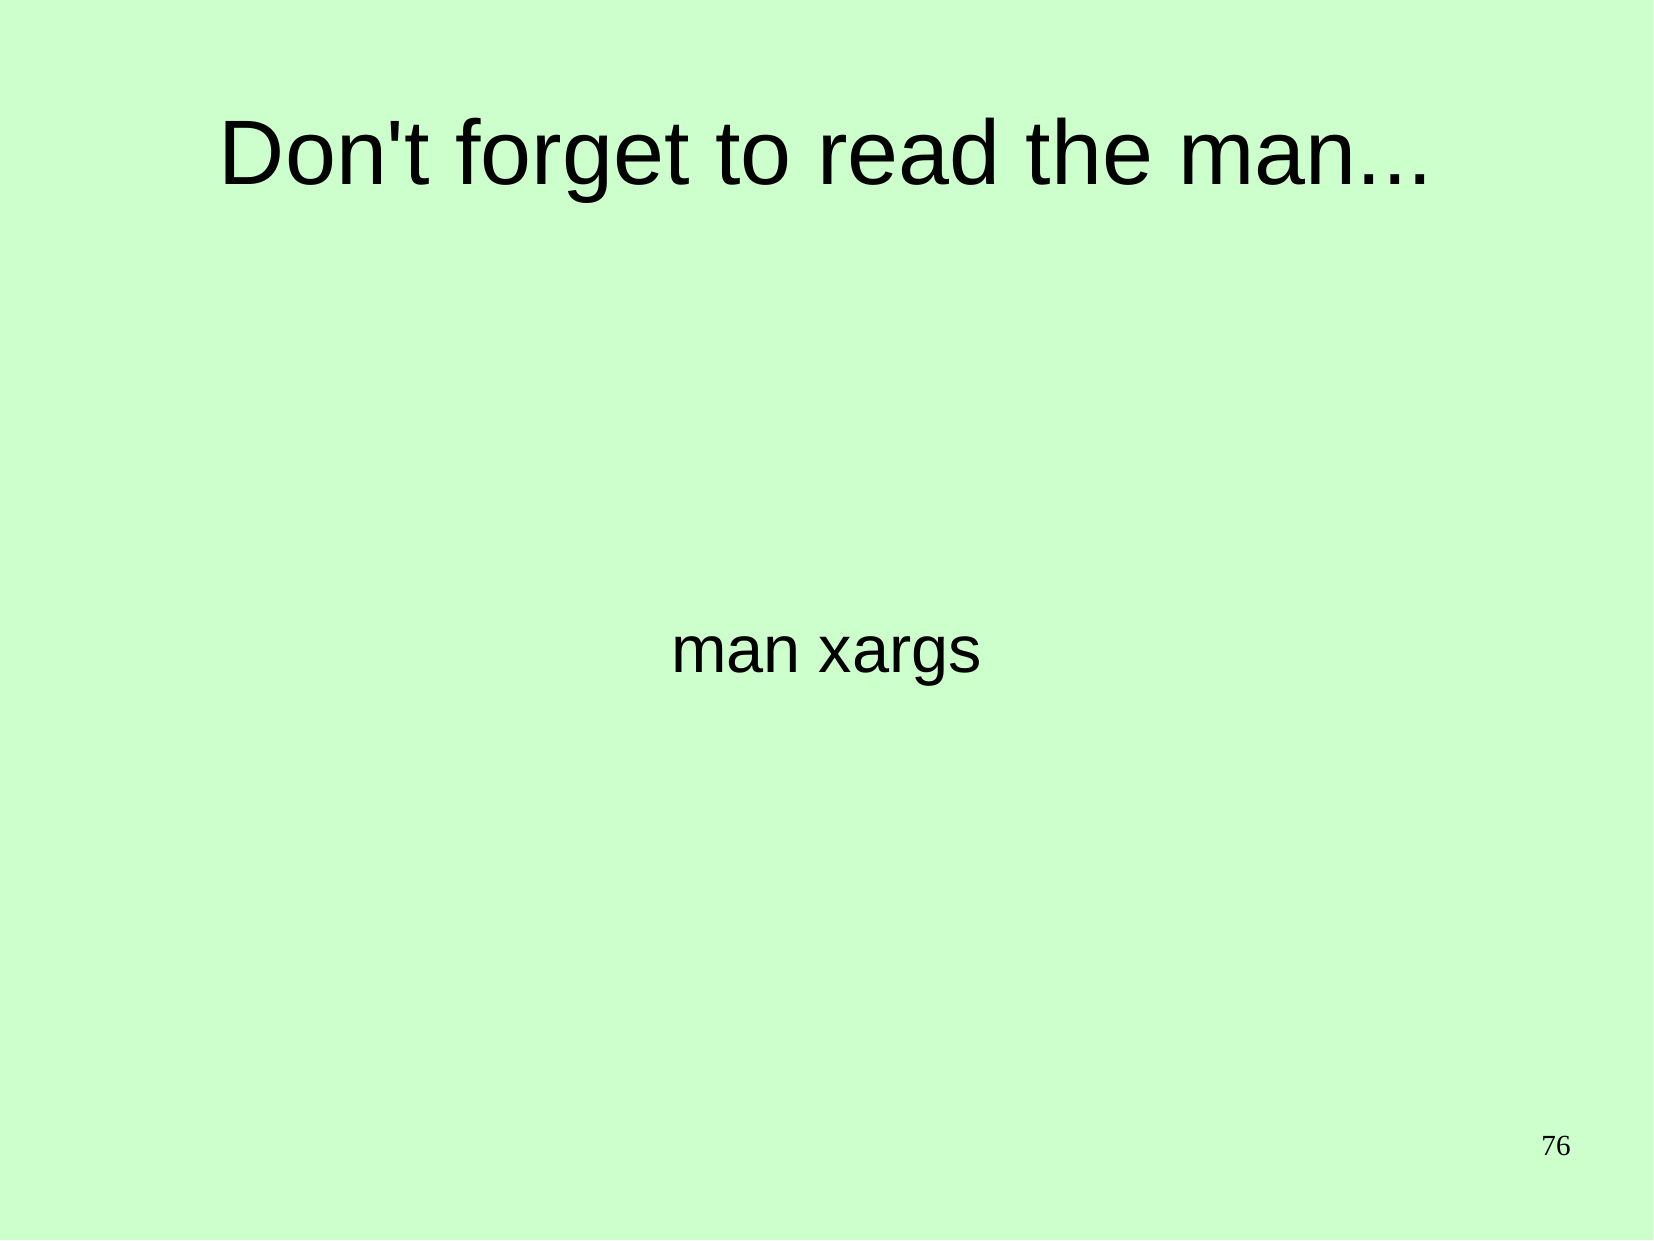

# Don't forget to read the man...
man xargs
76